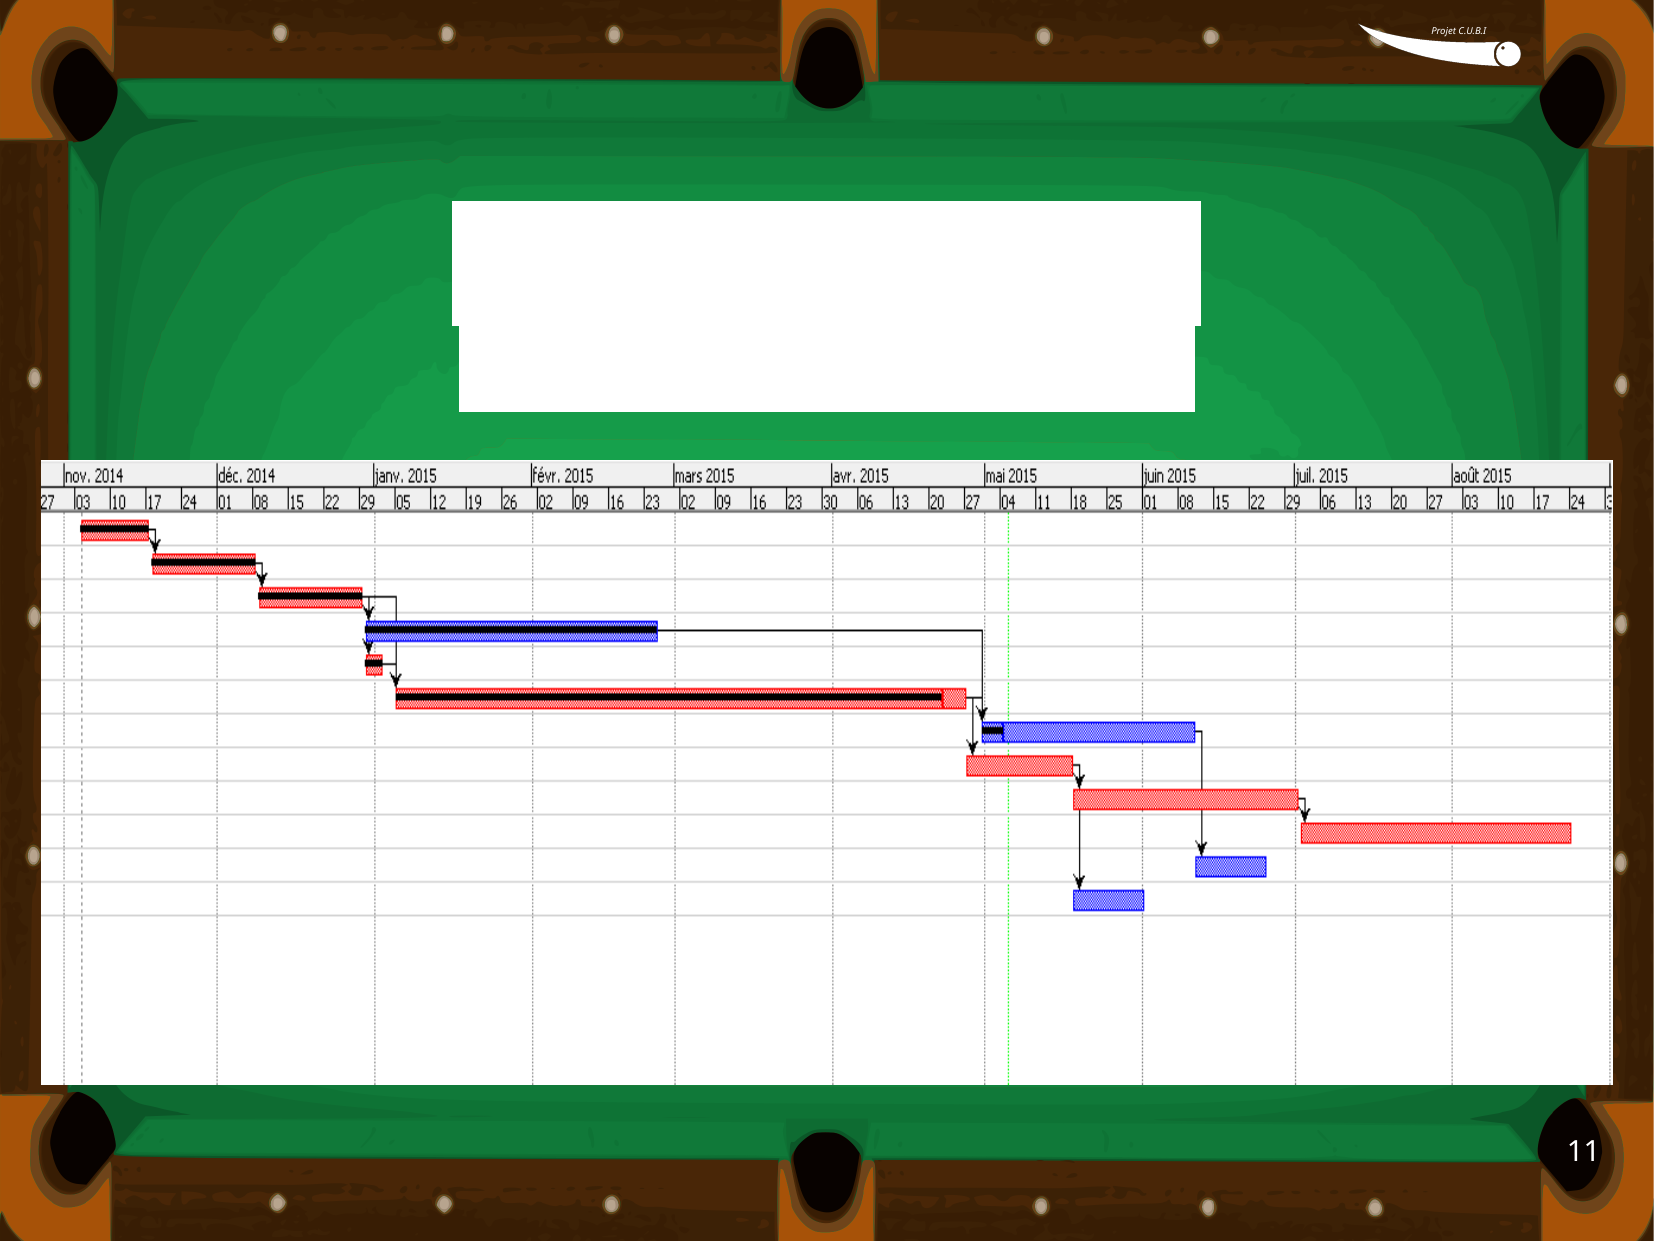

# Gestion du projet Planification du projet (2)
11